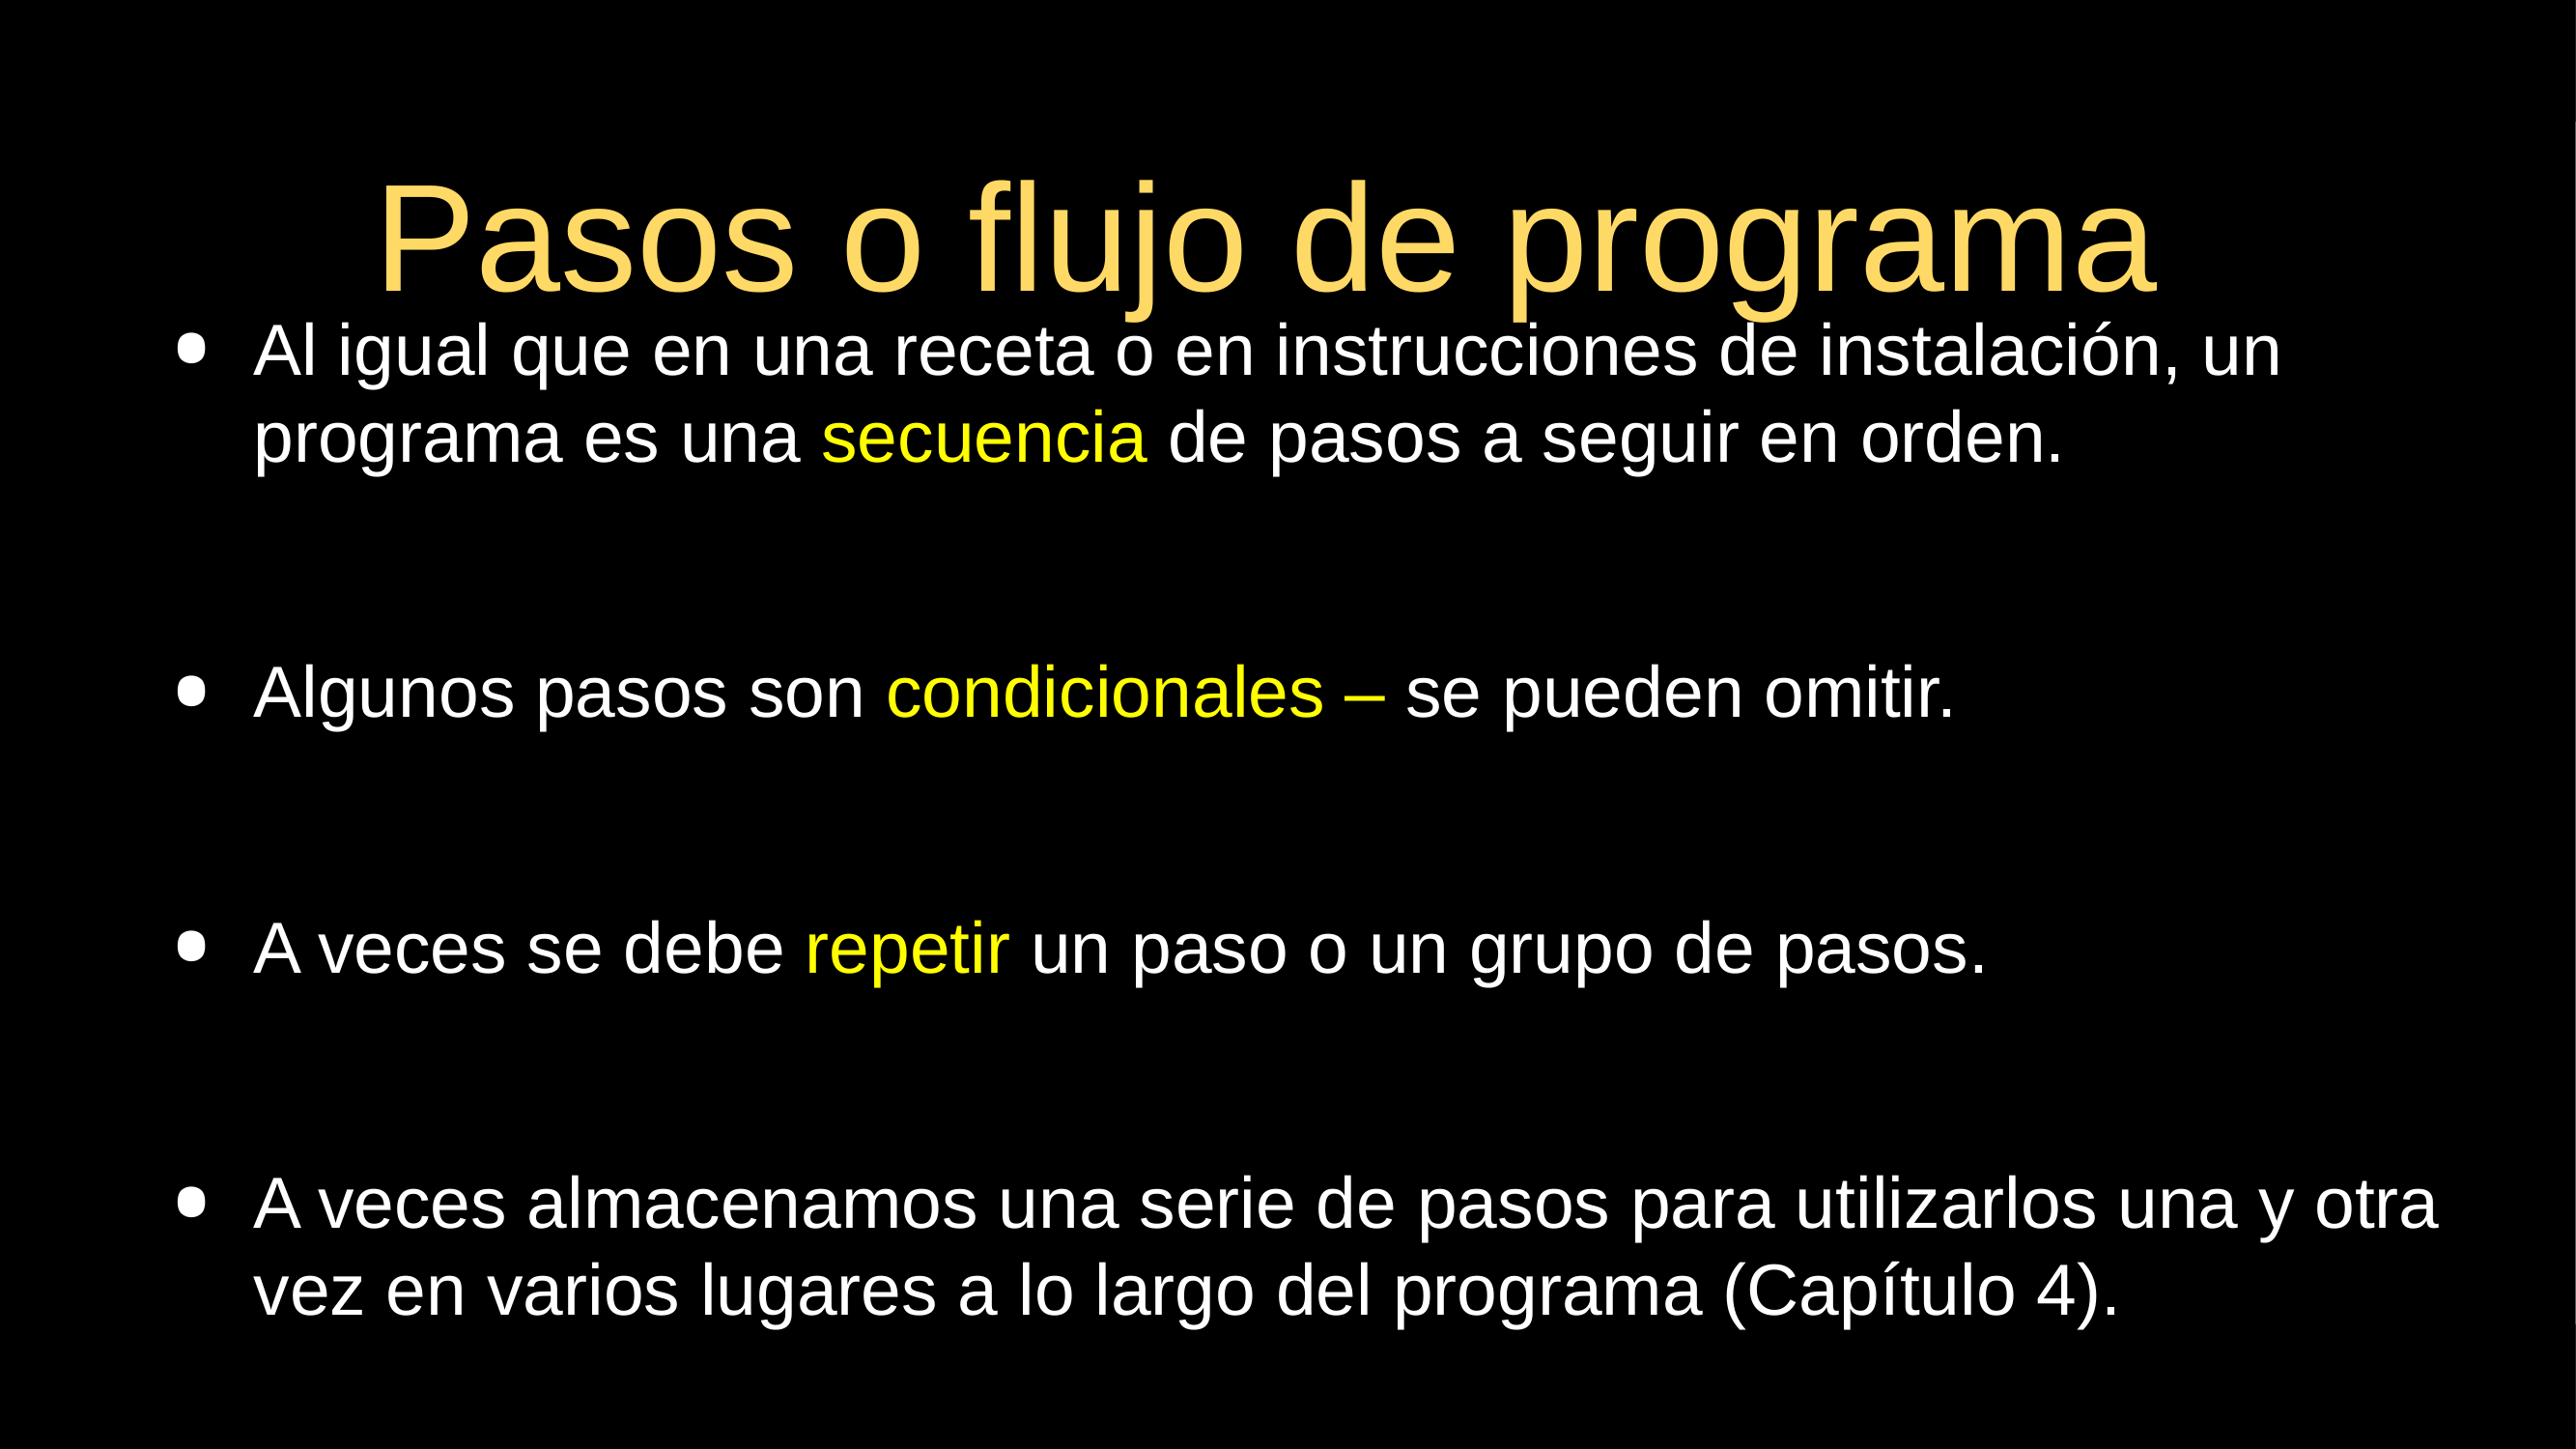

# Pasos o flujo de programa
Al igual que en una receta o en instrucciones de instalación, un programa es una secuencia de pasos a seguir en orden.
Algunos pasos son condicionales – se pueden omitir.
A veces se debe repetir un paso o un grupo de pasos.
A veces almacenamos una serie de pasos para utilizarlos una y otra vez en varios lugares a lo largo del programa (Capítulo 4).